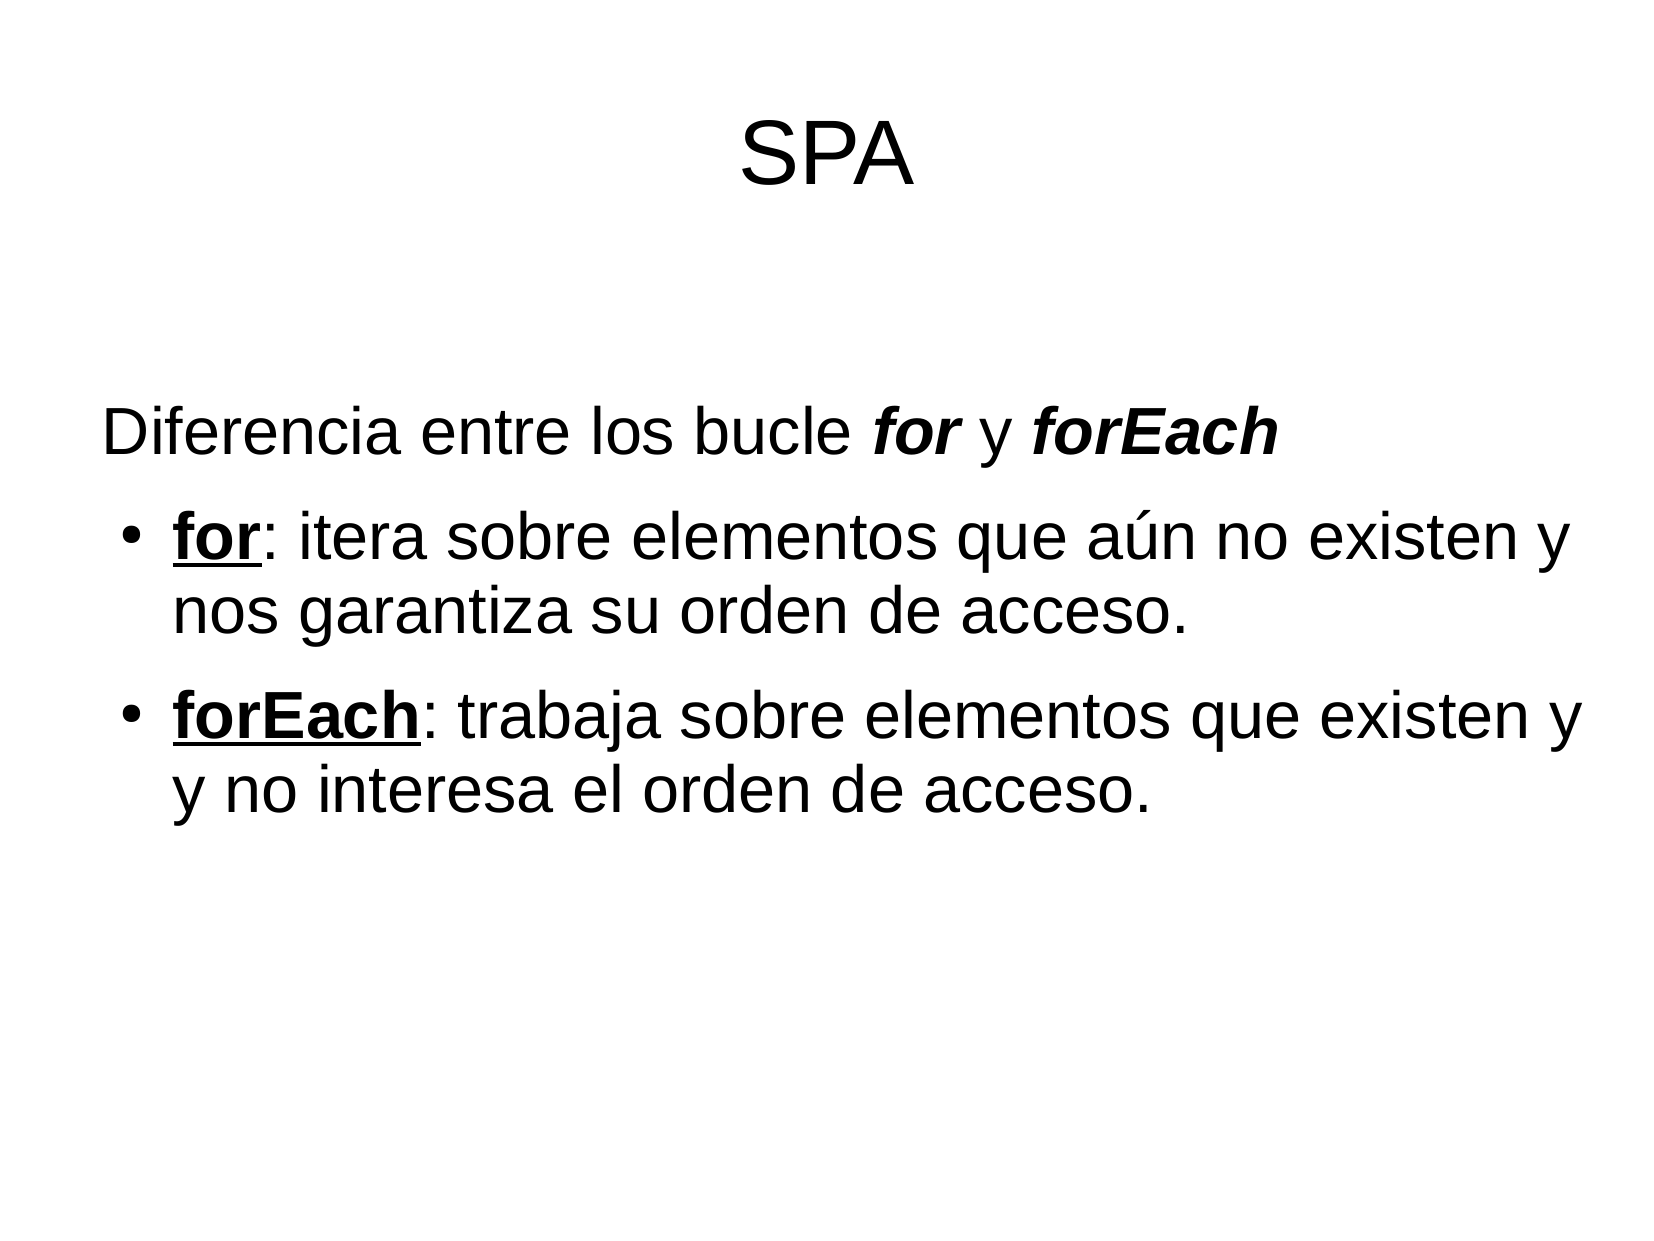

# SPA
Diferencia entre los bucle for y forEach
for: itera sobre elementos que aún no existen y nos garantiza su orden de acceso.
forEach: trabaja sobre elementos que existen y y no interesa el orden de acceso.